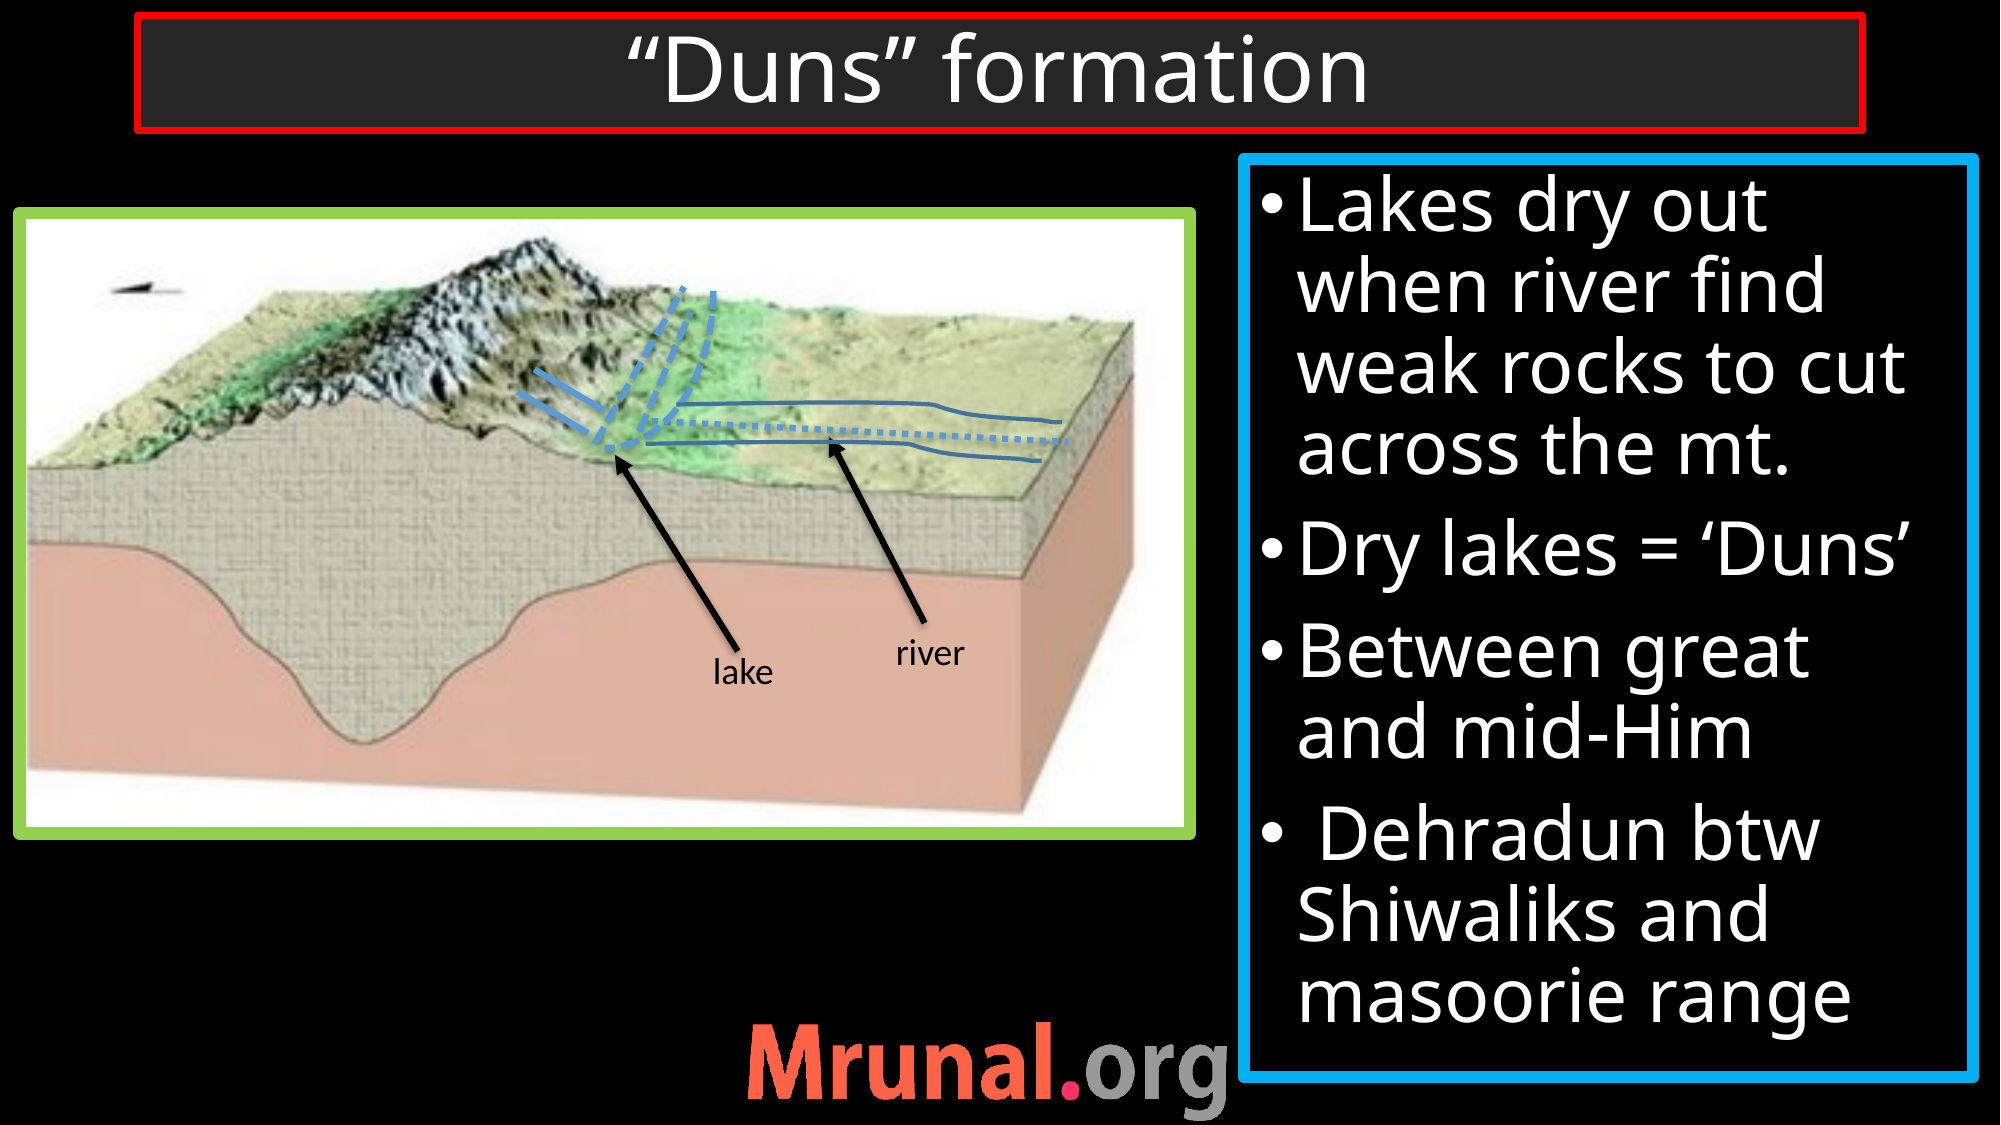

“Duns” formation
# Lakes dry out when river find weak rocks to cut across the mt.
Dry lakes = ‘Duns’
Between great and mid-Him
 Dehradun btw Shiwaliks and masoorie range
river
lake